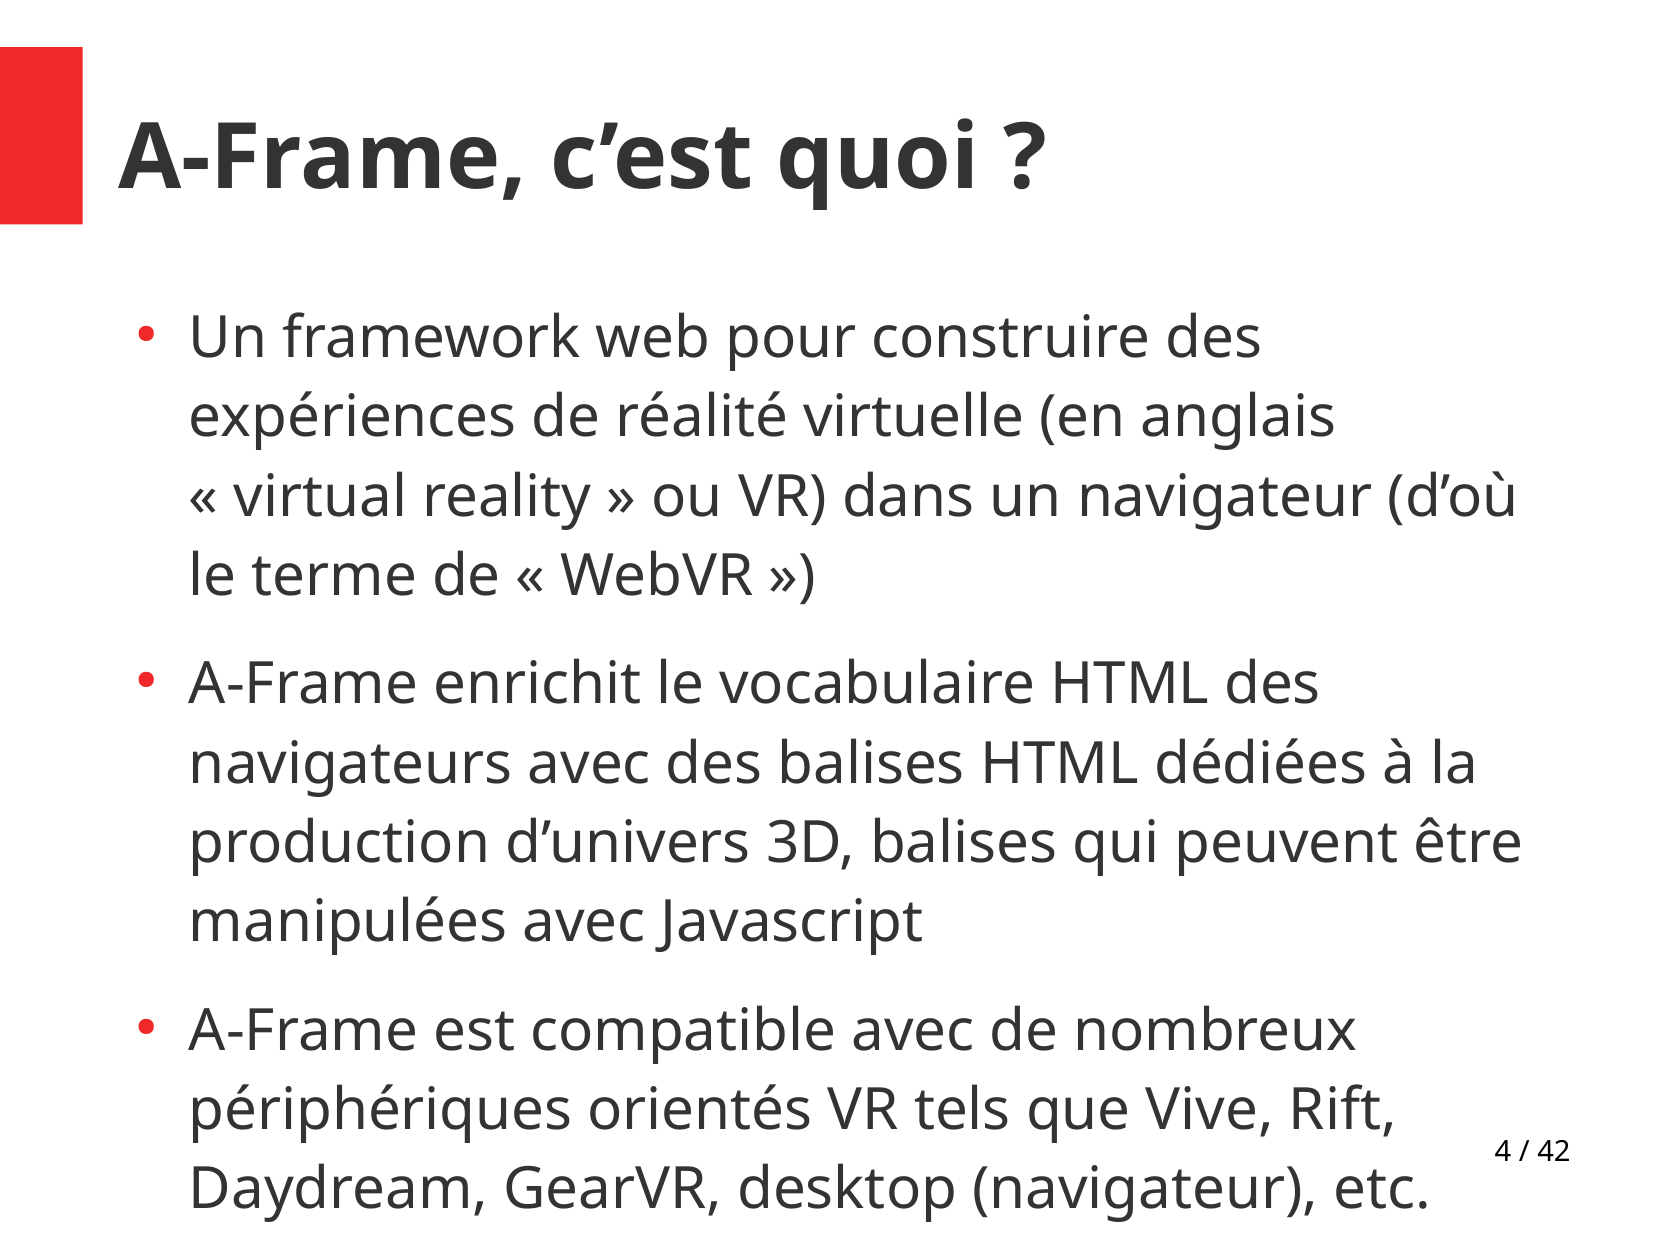

# A-Frame, c’est quoi ?
Un framework web pour construire des expériences de réalité virtuelle (en anglais « virtual reality » ou VR) dans un navigateur (d’où le terme de « WebVR »)
A-Frame enrichit le vocabulaire HTML des navigateurs avec des balises HTML dédiées à la production d’univers 3D, balises qui peuvent être manipulées avec Javascript
A-Frame est compatible avec de nombreux périphériques orientés VR tels que Vive, Rift, Daydream, GearVR, desktop (navigateur), etc.
4